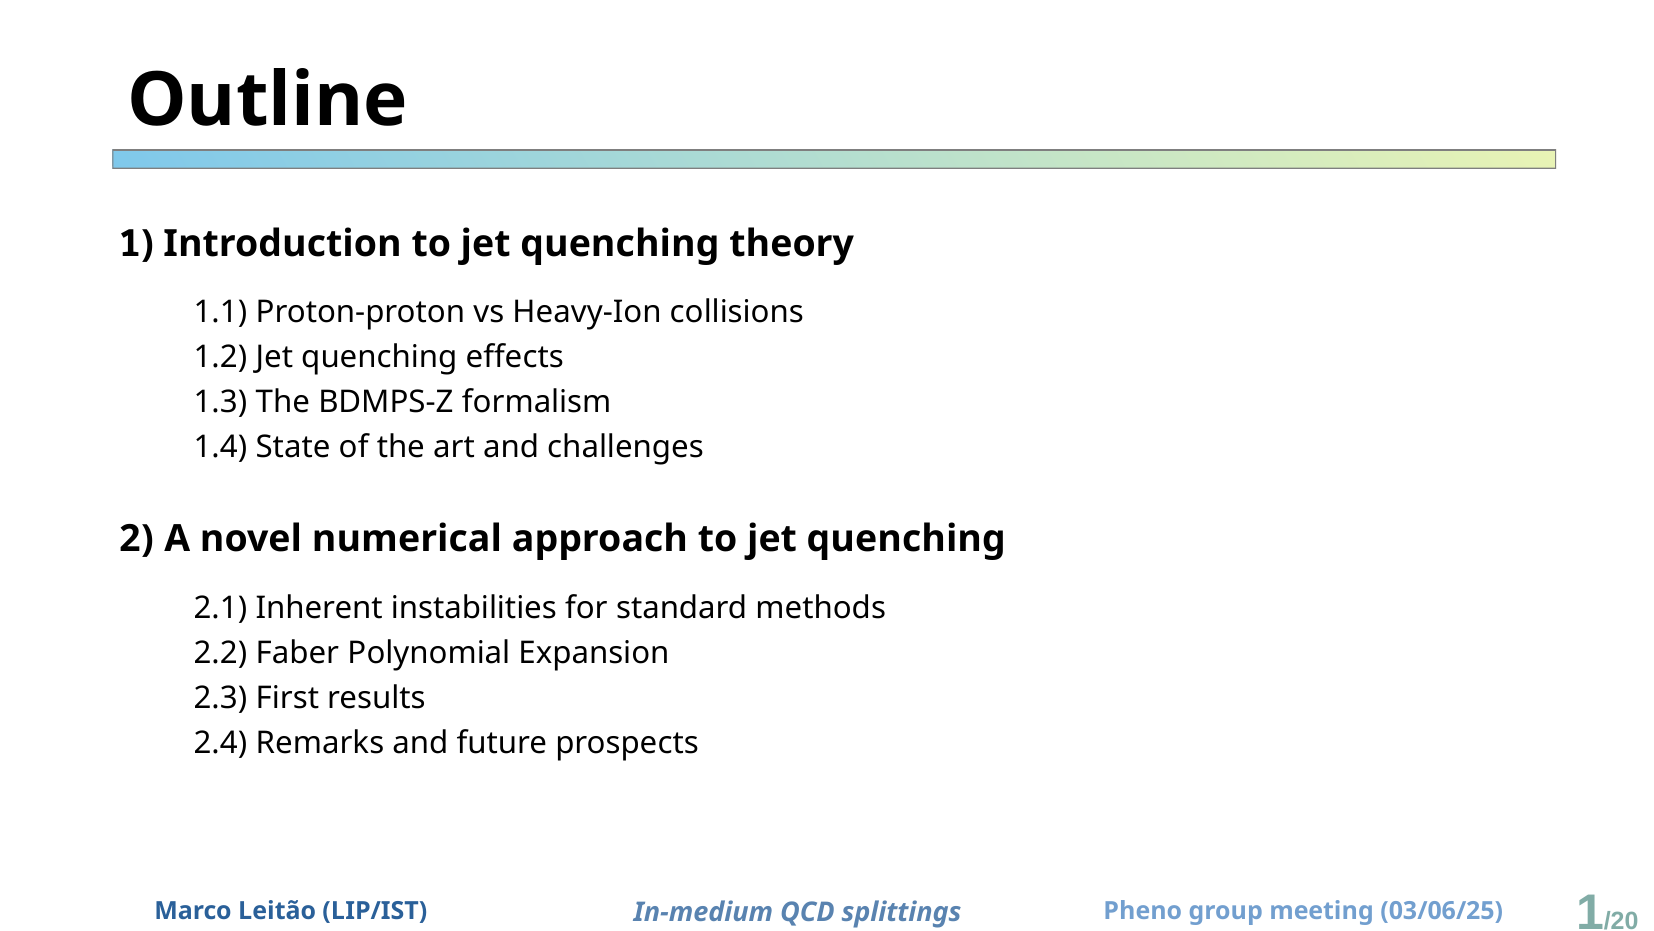

Outline
1) Introduction to jet quenching theory
	1.1) Proton-proton vs Heavy-Ion collisions
	1.2) Jet quenching effects
	1.3) The BDMPS-Z formalism
	1.4) State of the art and challenges
2) A novel numerical approach to jet quenching
	2.1) Inherent instabilities for standard methods
	2.2) Faber Polynomial Expansion
	2.3) First results
	2.4) Remarks and future prospects
1/20
Marco Leitão (LIP/IST)
Pheno group meeting (03/06/25)
In-medium QCD splittings